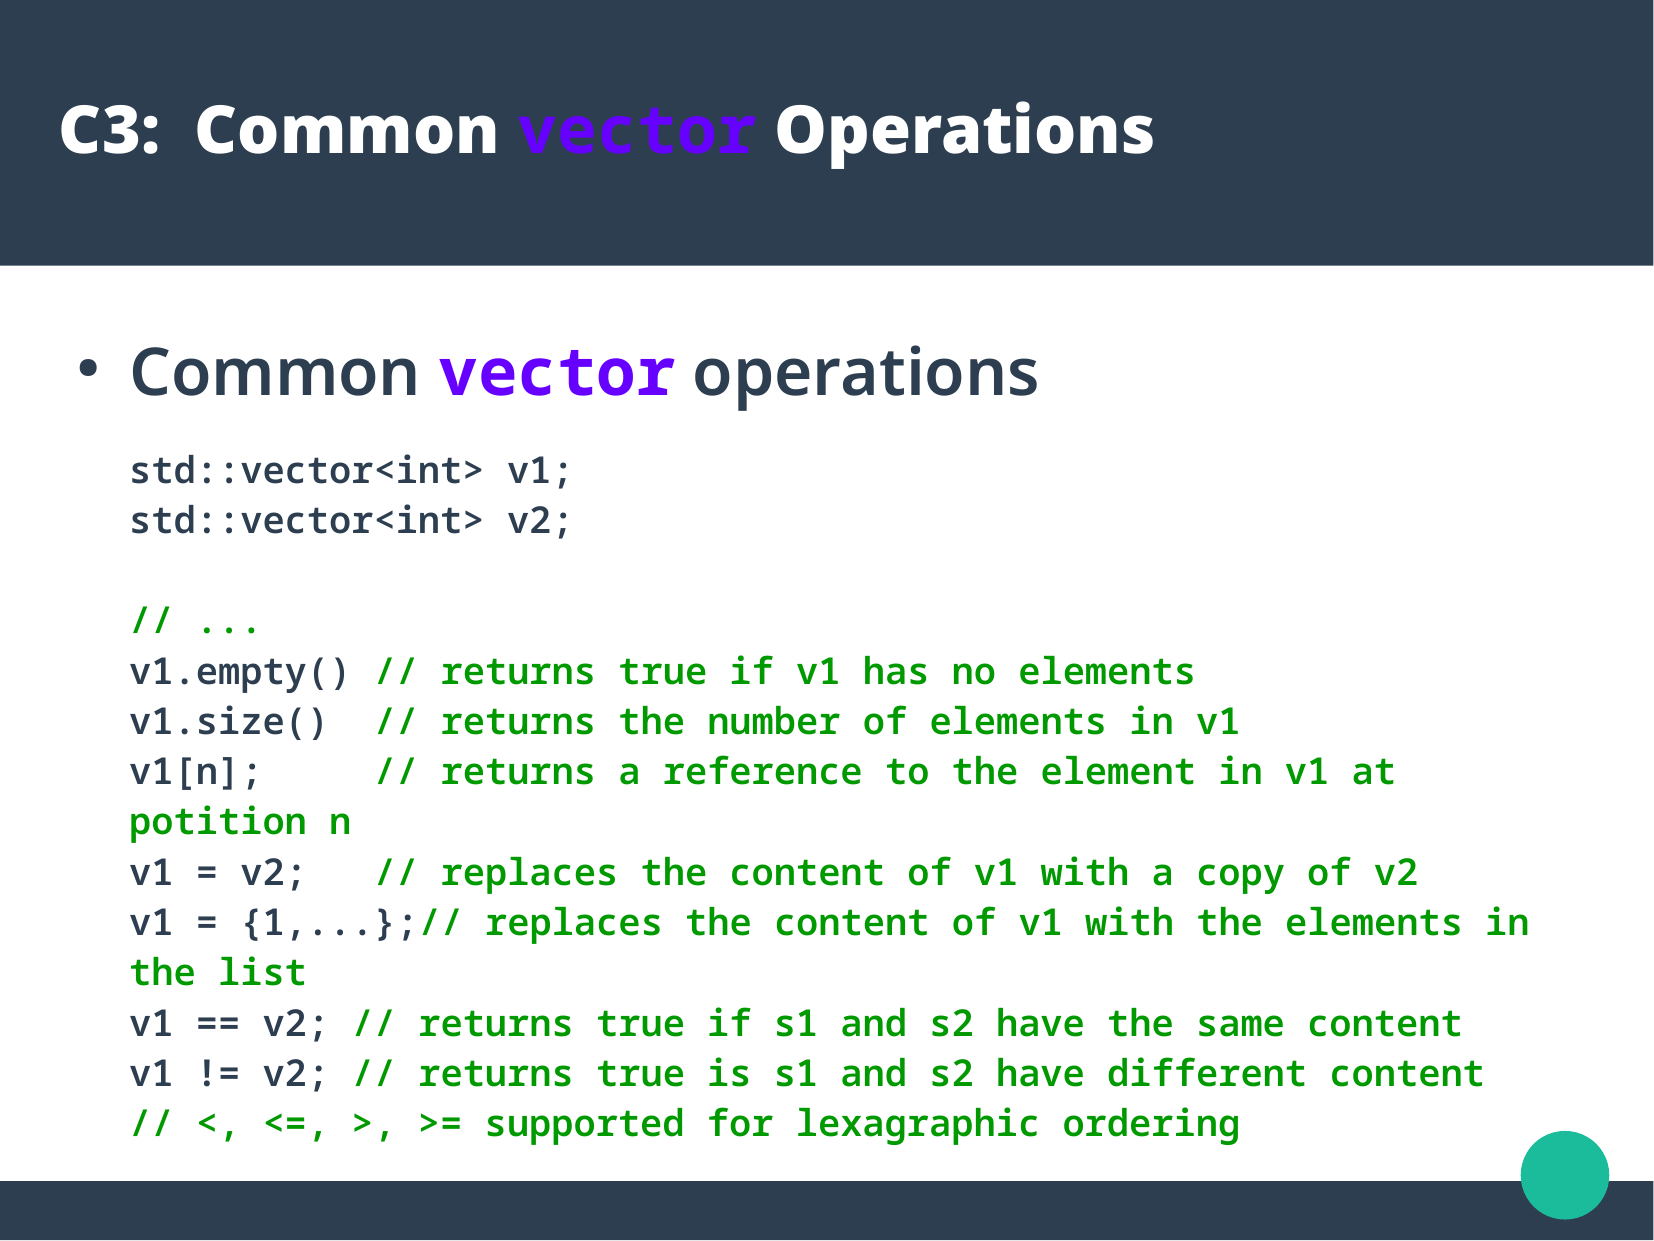

# C3: Common vector Operations
Common vector operations
std::vector<int> v1;
std::vector<int> v2;
// ...
v1.empty() // returns true if v1 has no elements
v1.size() // returns the number of elements in v1
v1[n]; // returns a reference to the element in v1 at potition n
v1 = v2; // replaces the content of v1 with a copy of v2
v1 = {1,...};// replaces the content of v1 with the elements in the list
v1 == v2; // returns true if s1 and s2 have the same content
v1 != v2; // returns true is s1 and s2 have different content
// <, <=, >, >= supported for lexagraphic ordering